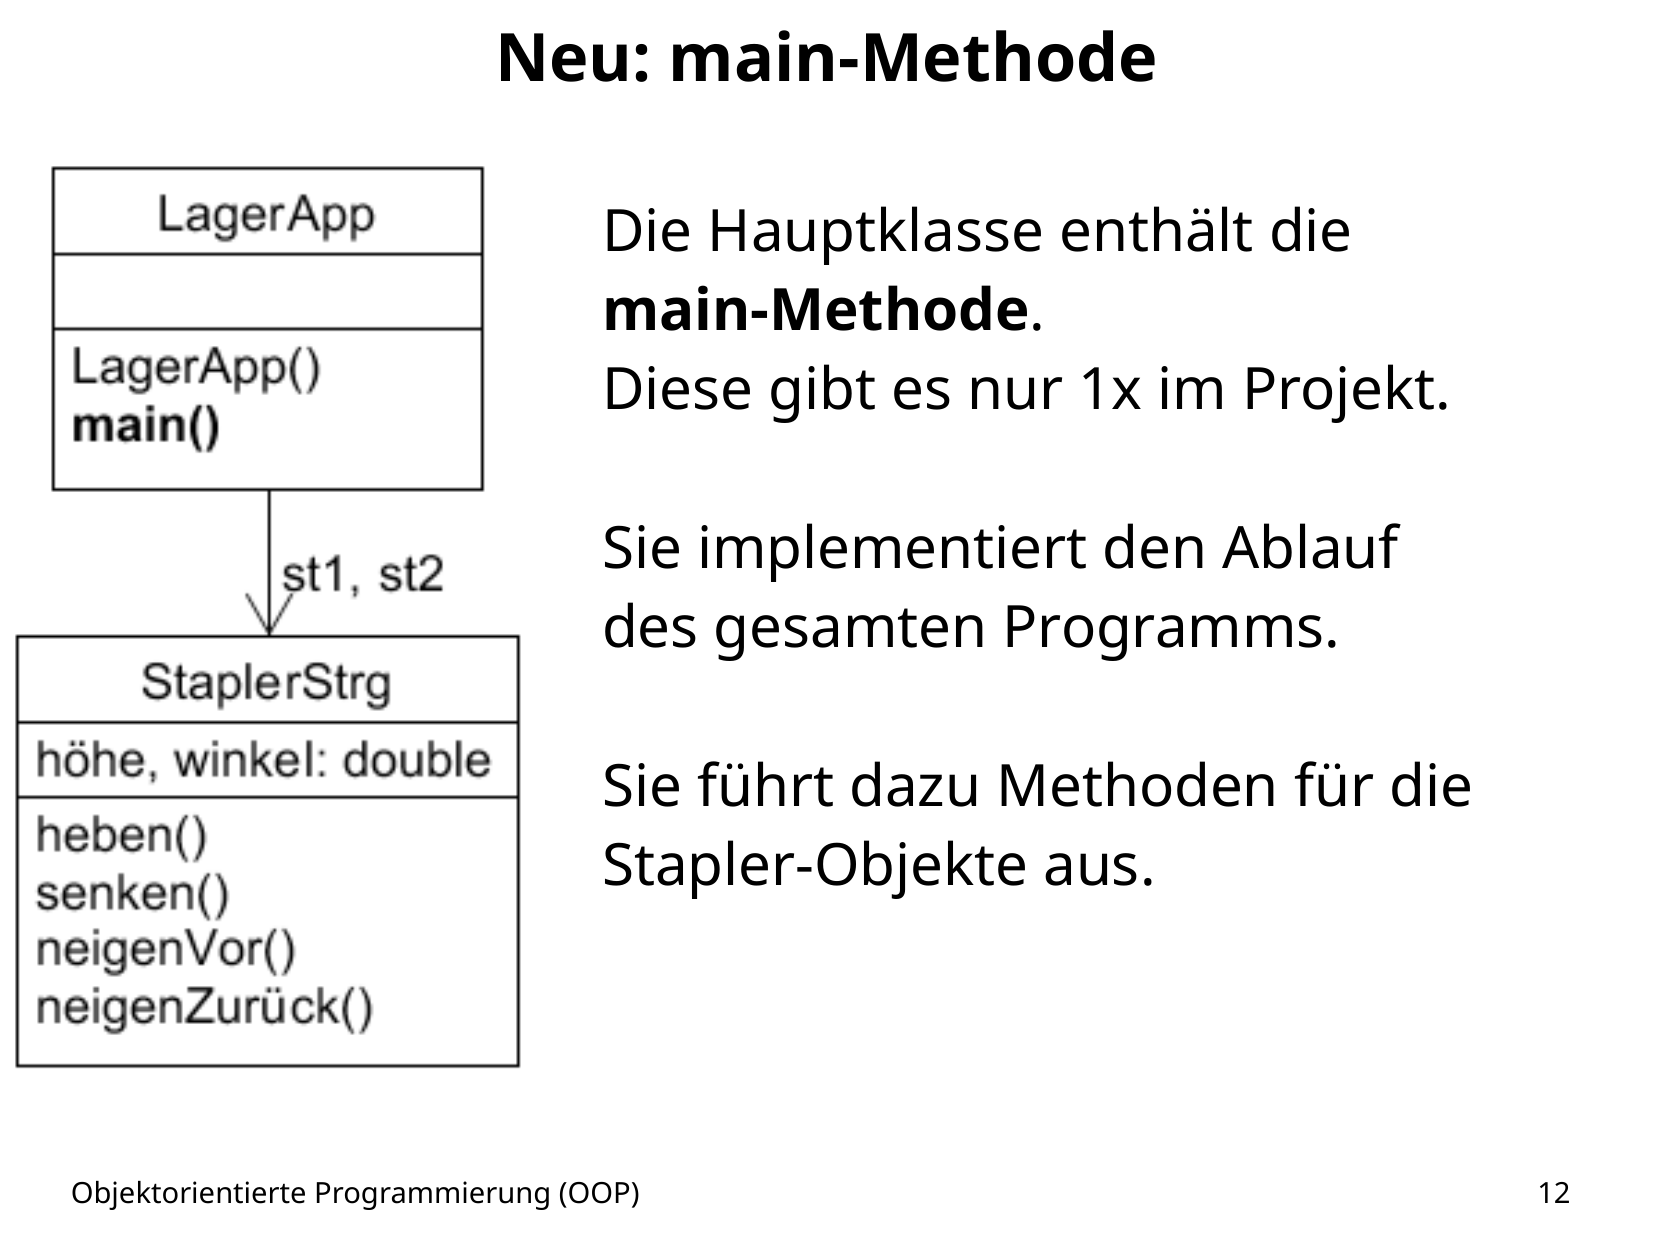

# Neu: main-Methode
Die Hauptklasse enthält die
main-Methode.
Diese gibt es nur 1x im Projekt.
Sie implementiert den Ablauf
des gesamten Programms.
Sie führt dazu Methoden für die Stapler-Objekte aus.
Objektorientierte Programmierung (OOP)
12